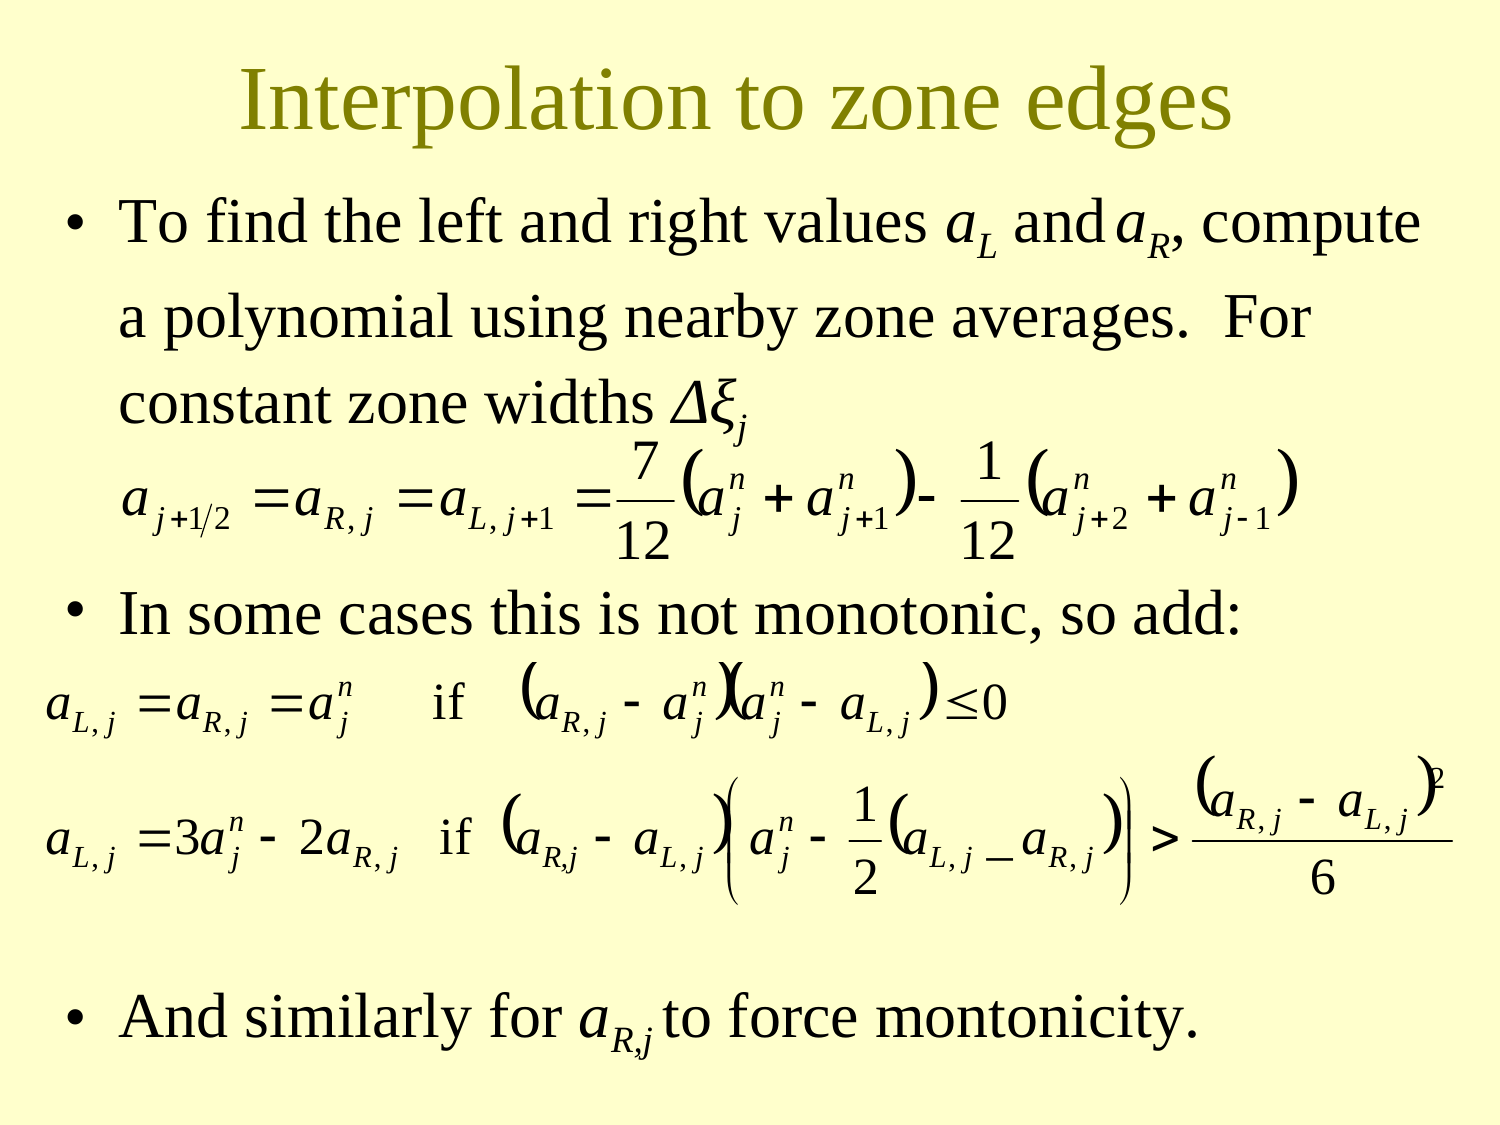

# Interpolation to zone edges
To find the left and right values aL and aR, compute a polynomial using nearby zone averages. For constant zone widths Δξj
In some cases this is not monotonic, so add:
And similarly for aR,j to force montonicity.